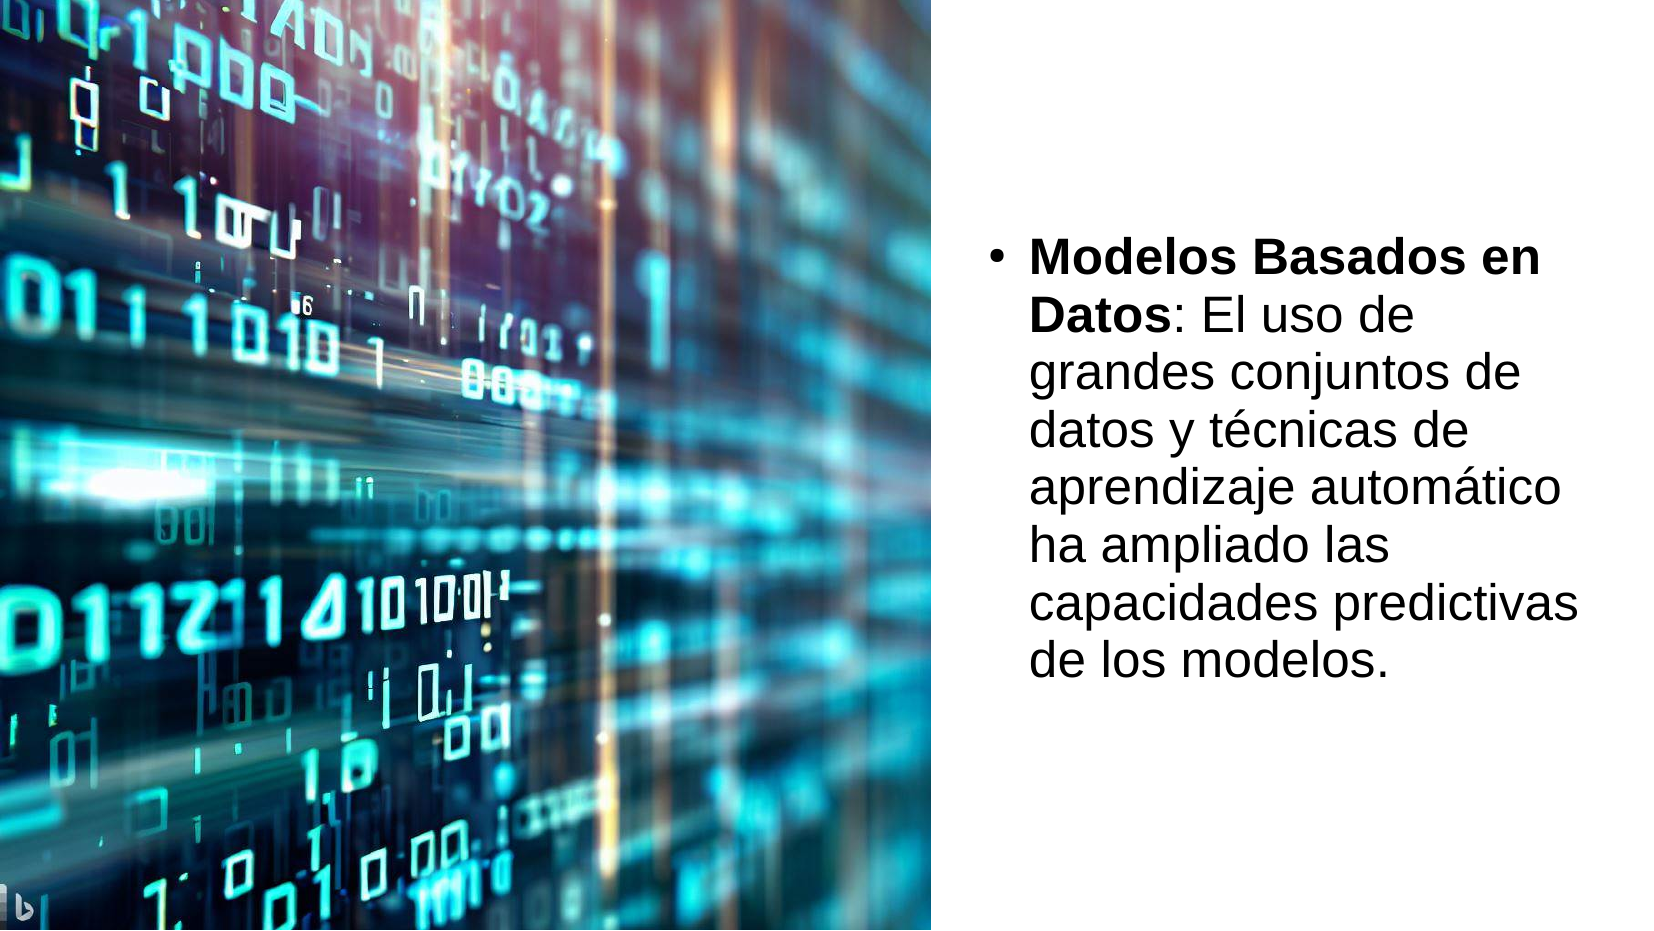

# Modelos Basados en Datos: El uso de grandes conjuntos de datos y técnicas de aprendizaje automático ha ampliado las capacidades predictivas de los modelos.